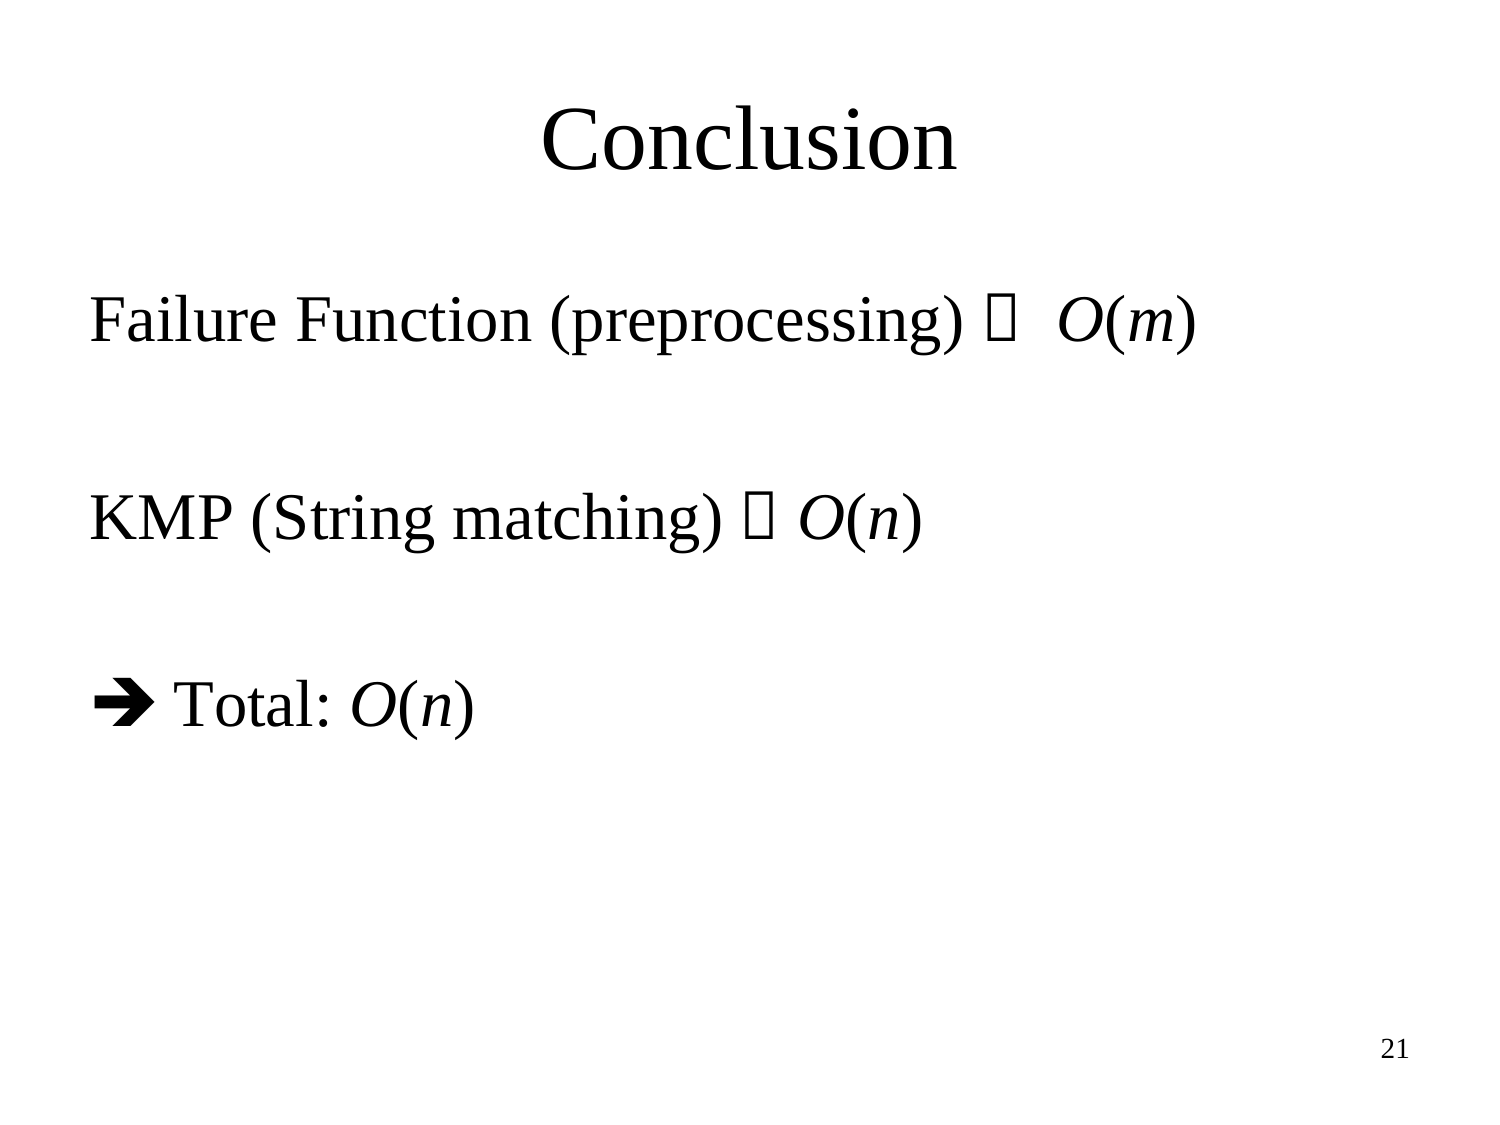

# Conclusion
Failure Function (preprocessing)： O(m)
KMP (String matching)：O(n)
 Total: O(n)
21